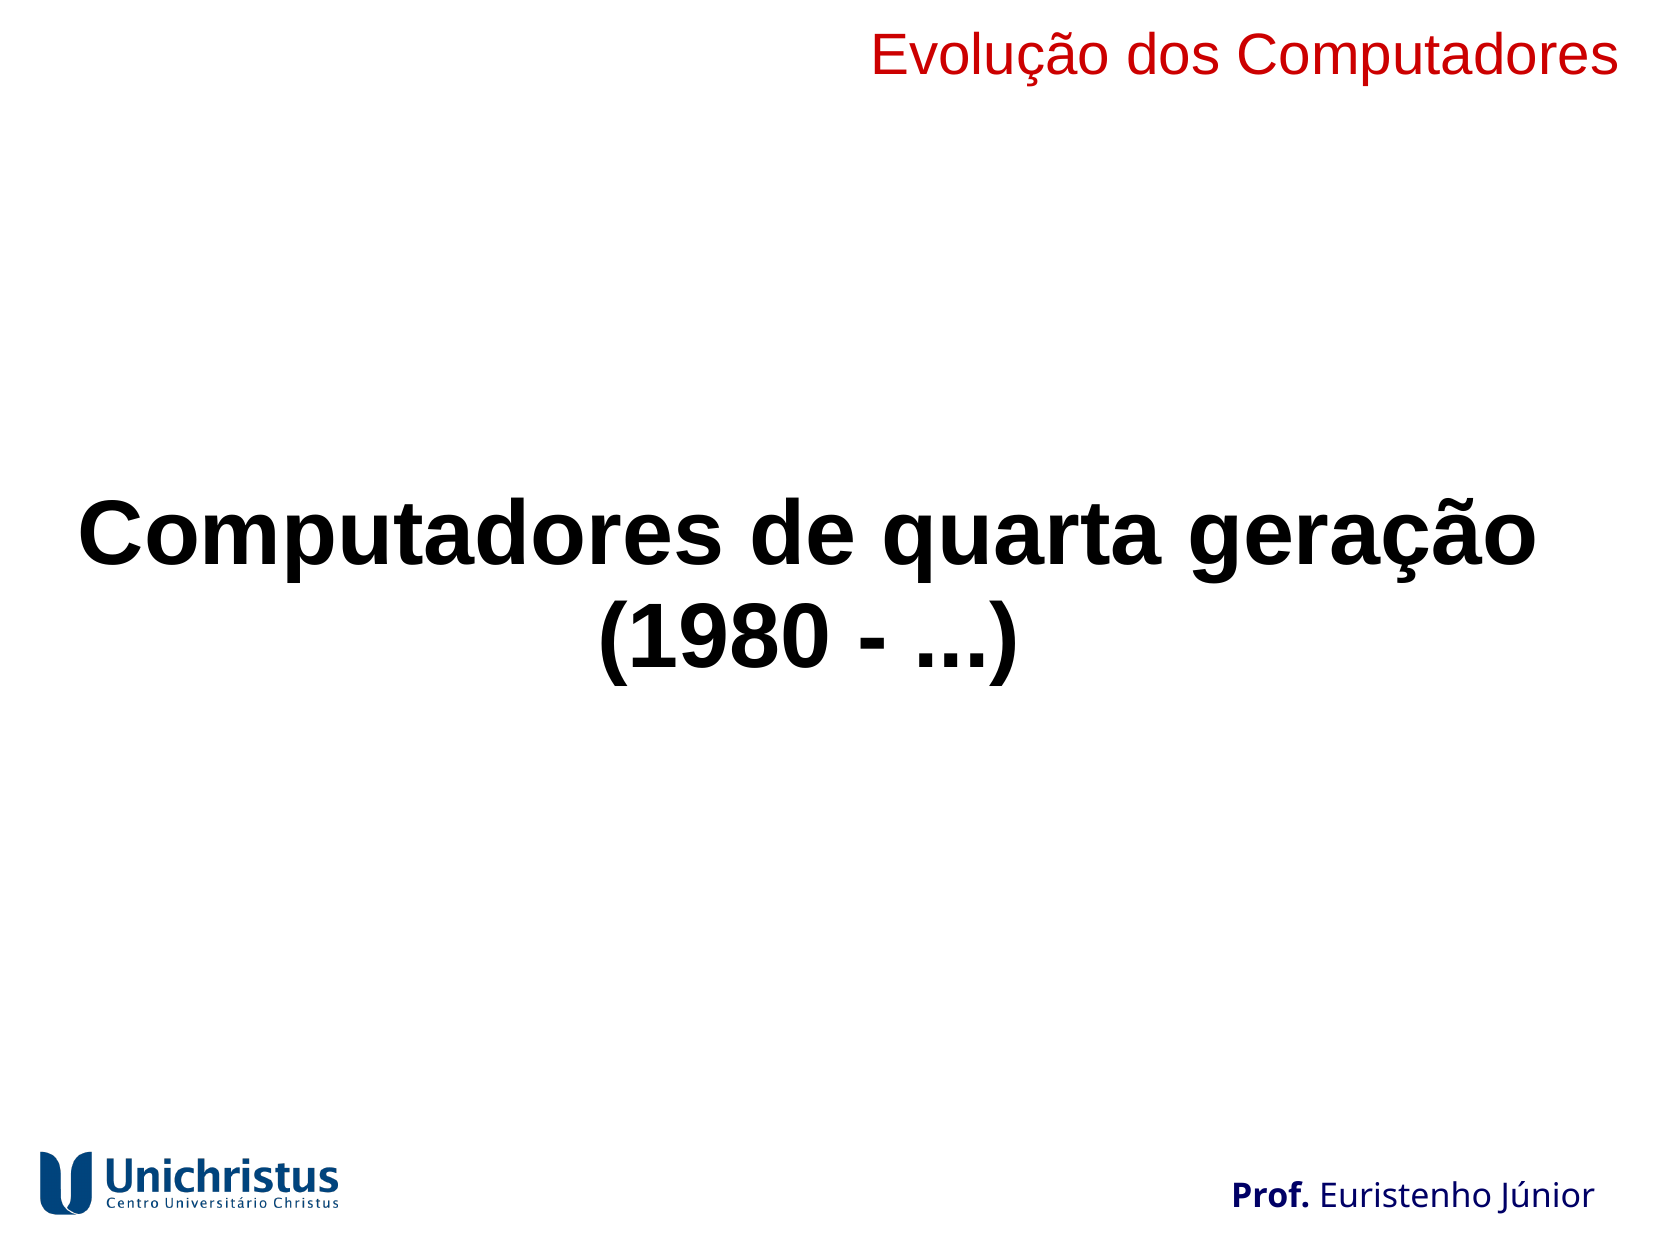

Evolução dos Computadores
Computadores de quarta geração (1980 - ...)
Prof. Euristenho Júnior